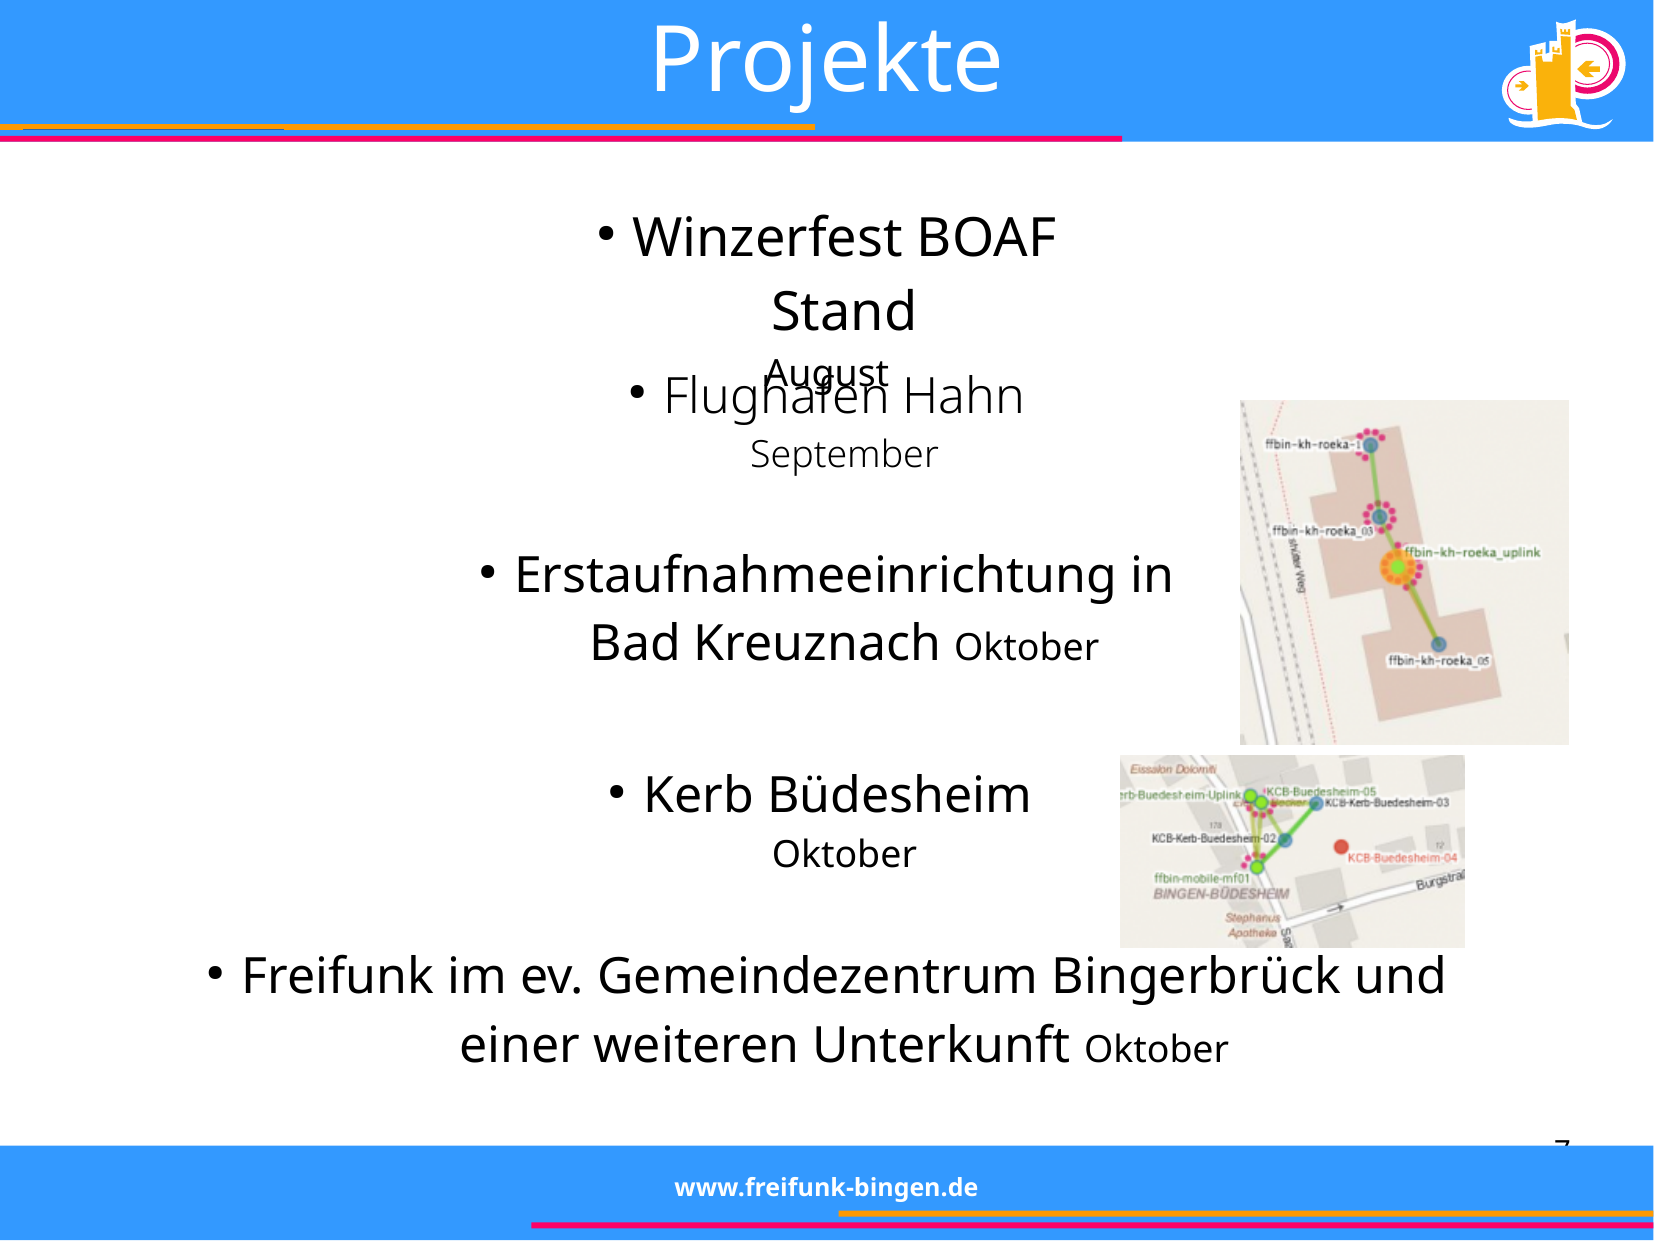

# Projekte
Winzerfest BOAF Stand
August
Flughafen Hahn September
Erstaufnahmeeinrichtung in Bad Kreuznach Oktober
Kerb Büdesheim
Oktober
Freifunk im ev. Gemeindezentrum Bingerbrück und einer weiteren Unterkunft Oktober
7
www.freifunk-bingen.de